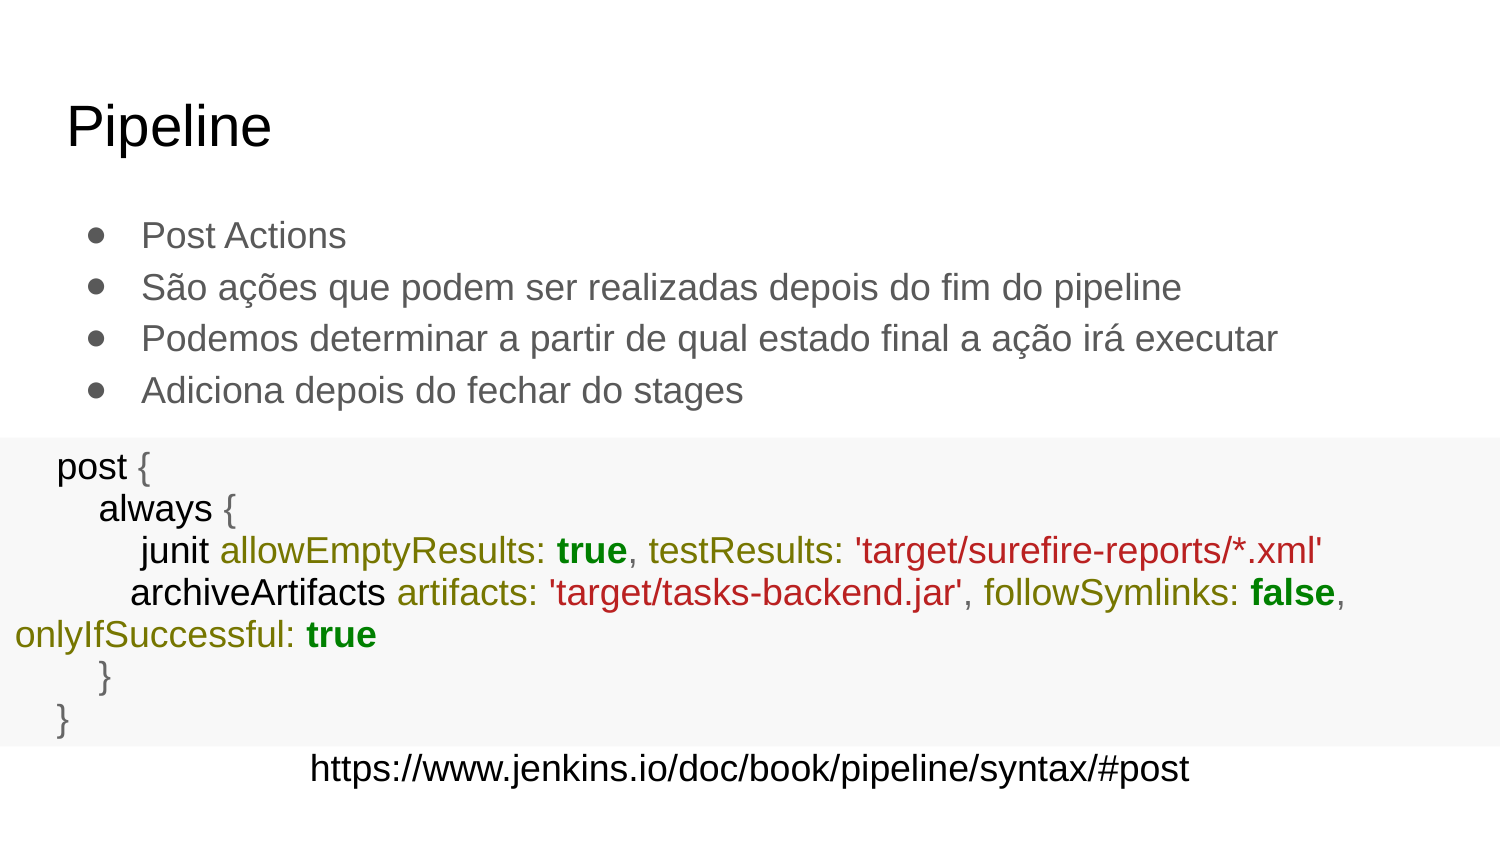

# Pipeline
Post Actions
São ações que podem ser realizadas depois do fim do pipeline
Podemos determinar a partir de qual estado final a ação irá executar
Adiciona depois do fechar do stages
 post {
 always {
 junit allowEmptyResults: true, testResults: 'target/surefire-reports/*.xml'
 archiveArtifacts artifacts: 'target/tasks-backend.jar', followSymlinks: false, onlyIfSuccessful: true
 }
 }
https://www.jenkins.io/doc/book/pipeline/syntax/#post